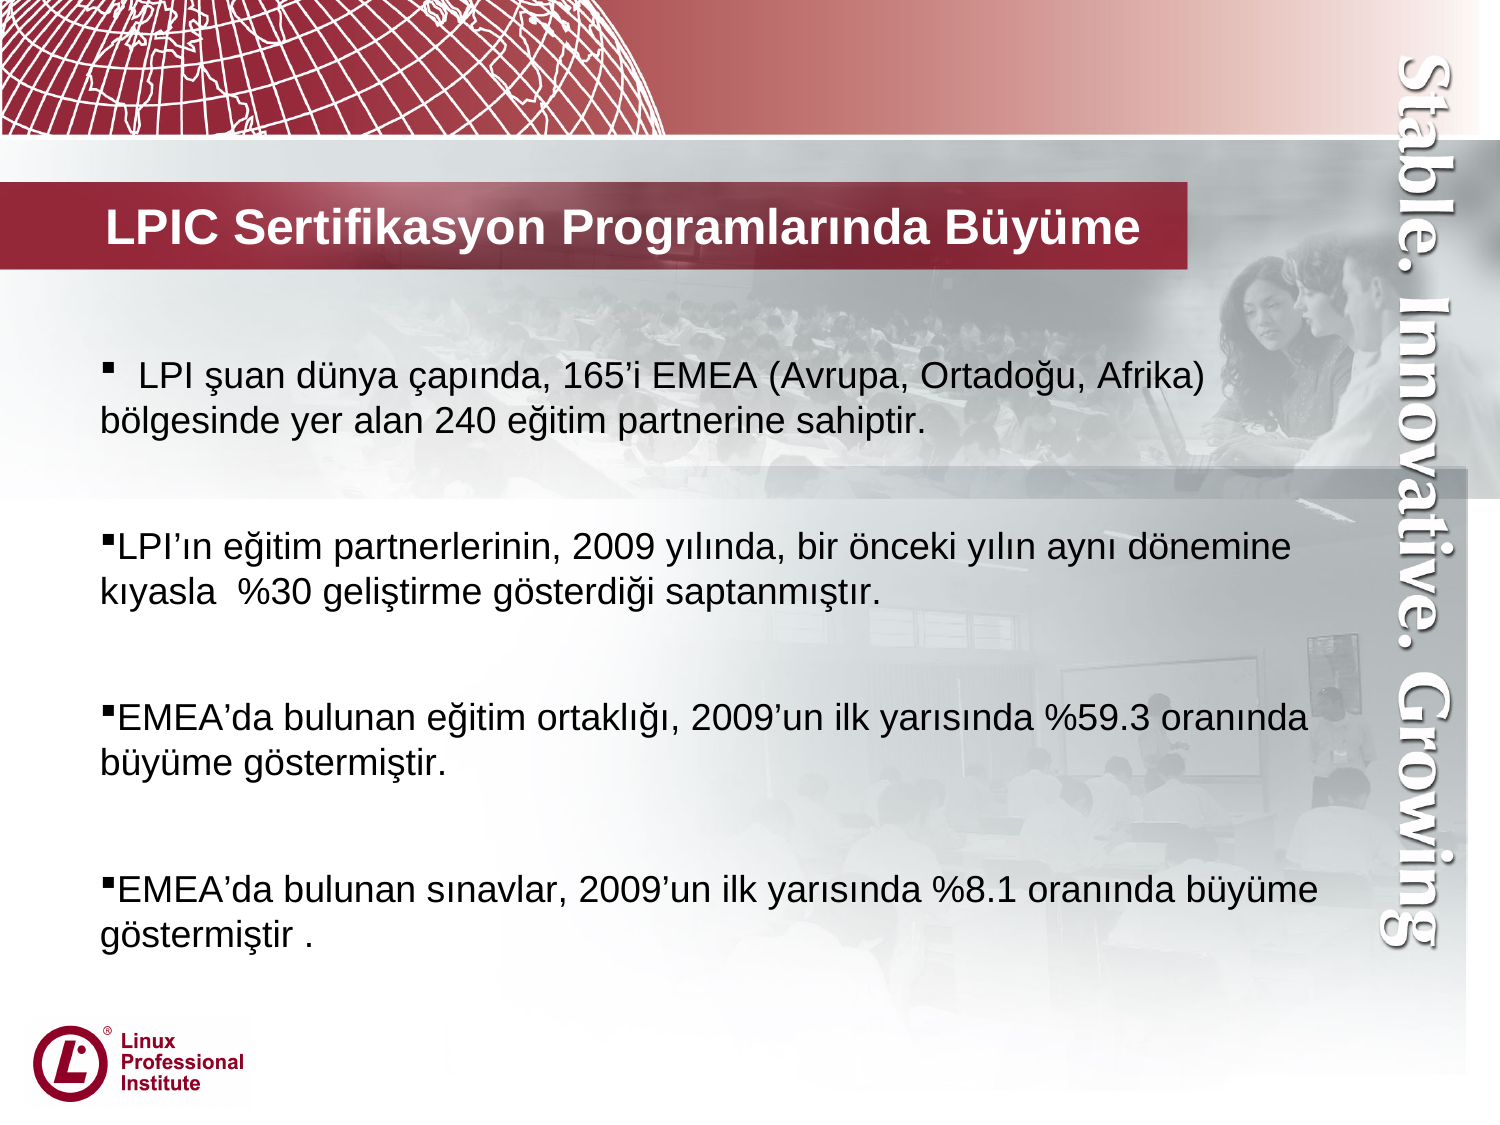

LPIC Sertifikasyon Programlarında Büyüme
 LPI şuan dünya çapında, 165’i EMEA (Avrupa, Ortadoğu, Afrika) bölgesinde yer alan 240 eğitim partnerine sahiptir.
LPI’ın eğitim partnerlerinin, 2009 yılında, bir önceki yılın aynı dönemine kıyasla %30 geliştirme gösterdiği saptanmıştır.
EMEA’da bulunan eğitim ortaklığı, 2009’un ilk yarısında %59.3 oranında büyüme göstermiştir.
EMEA’da bulunan sınavlar, 2009’un ilk yarısında %8.1 oranında büyüme göstermiştir..